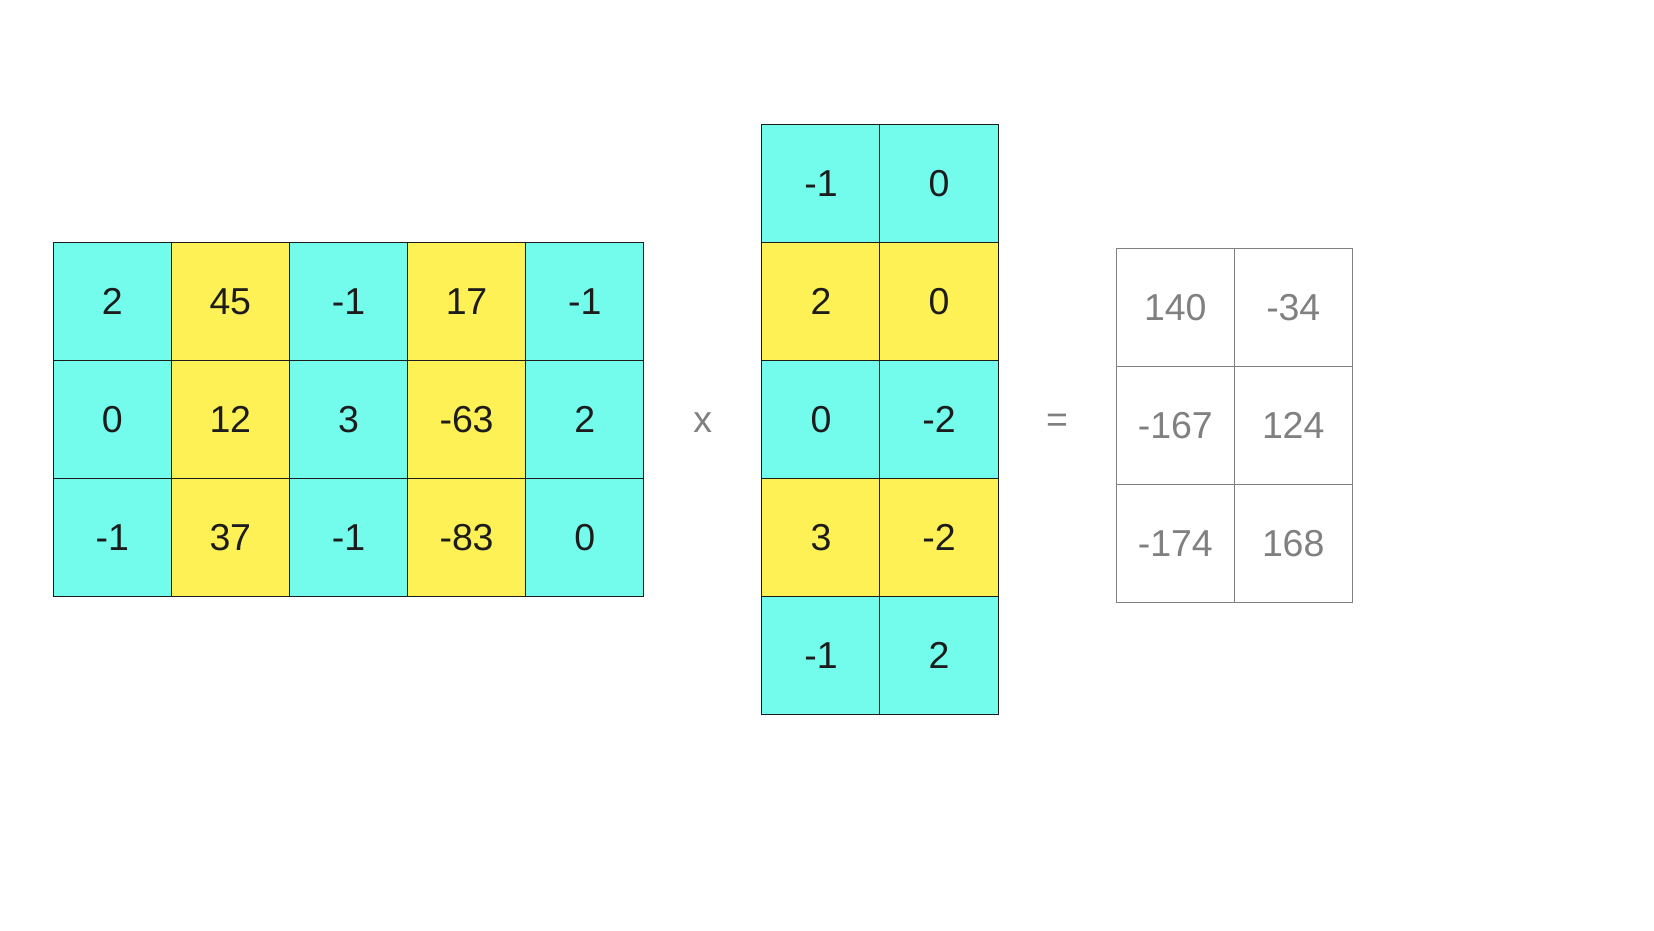

-1
0
2
2
45
-1
17
-1
2
0
140
-34
0
0
12
3
-63
2
x
0
-2
=
-167
124
-1
-1
37
-1
-83
0
3
-2
-174
168
-1
2